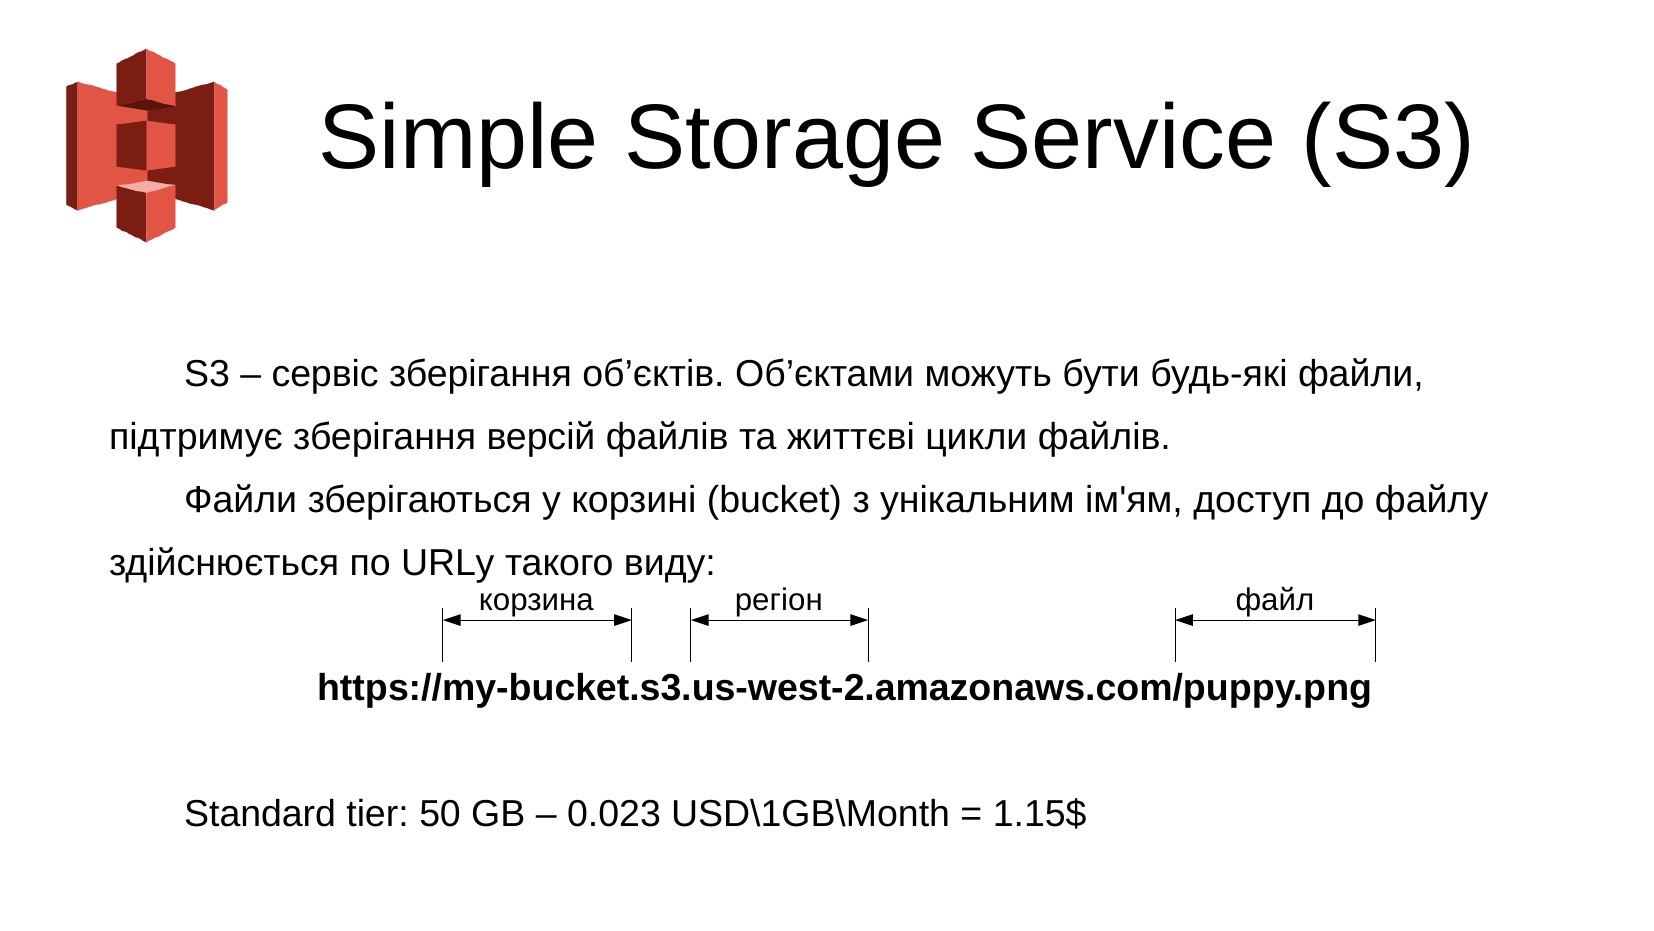

# Simple Storage Service (S3)
	S3 – сервіс зберігання об’єктів. Об’єктами можуть бути будь-які файли, підтримує зберігання версій файлів та життєві цикли файлів.
	Файли зберігаються у корзині (bucket) з унікальним ім'ям, доступ до файлу здійснюється по URLу такого виду:
https://my-bucket.s3.us-west-2.amazonaws.com/puppy.png
	Standard tier: 50 GB – 0.023 USD\1GB\Month = 1.15$